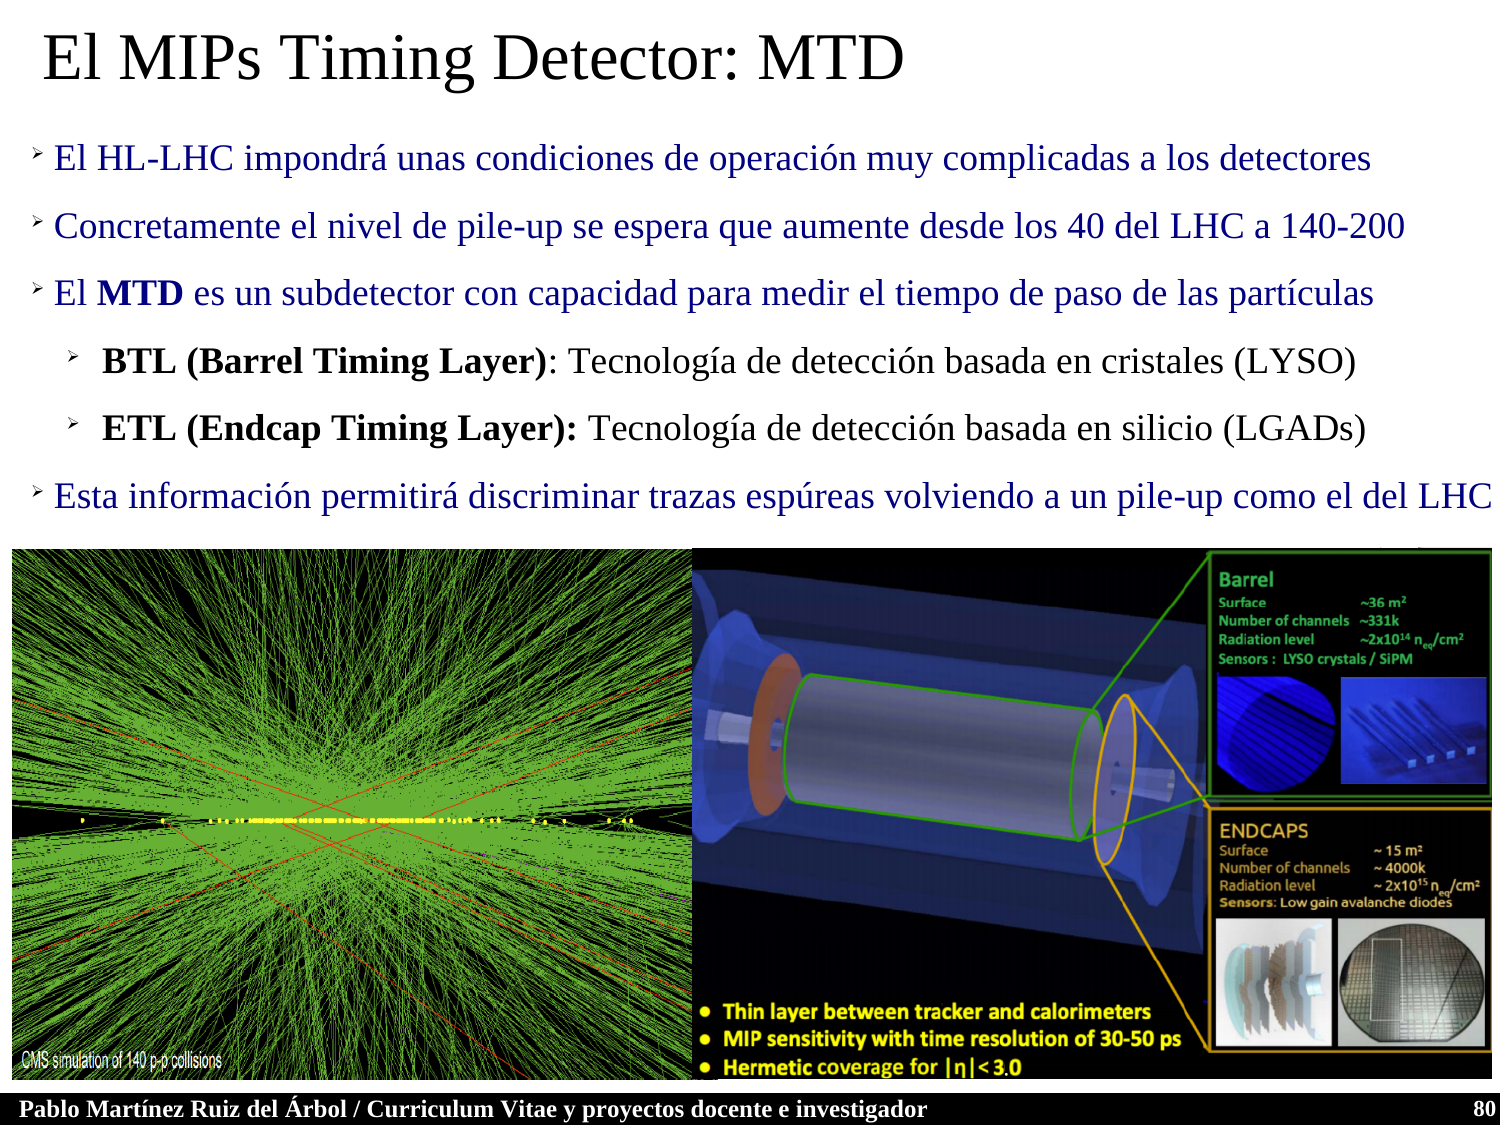

El MIPs Timing Detector: MTD
 El HL-LHC impondrá unas condiciones de operación muy complicadas a los detectores
 Concretamente el nivel de pile-up se espera que aumente desde los 40 del LHC a 140-200
 El MTD es un subdetector con capacidad para medir el tiempo de paso de las partículas
BTL (Barrel Timing Layer): Tecnología de detección basada en cristales (LYSO)
ETL (Endcap Timing Layer): Tecnología de detección basada en silicio (LGADs)
 Esta información permitirá discriminar trazas espúreas volviendo a un pile-up como el del LHC
80